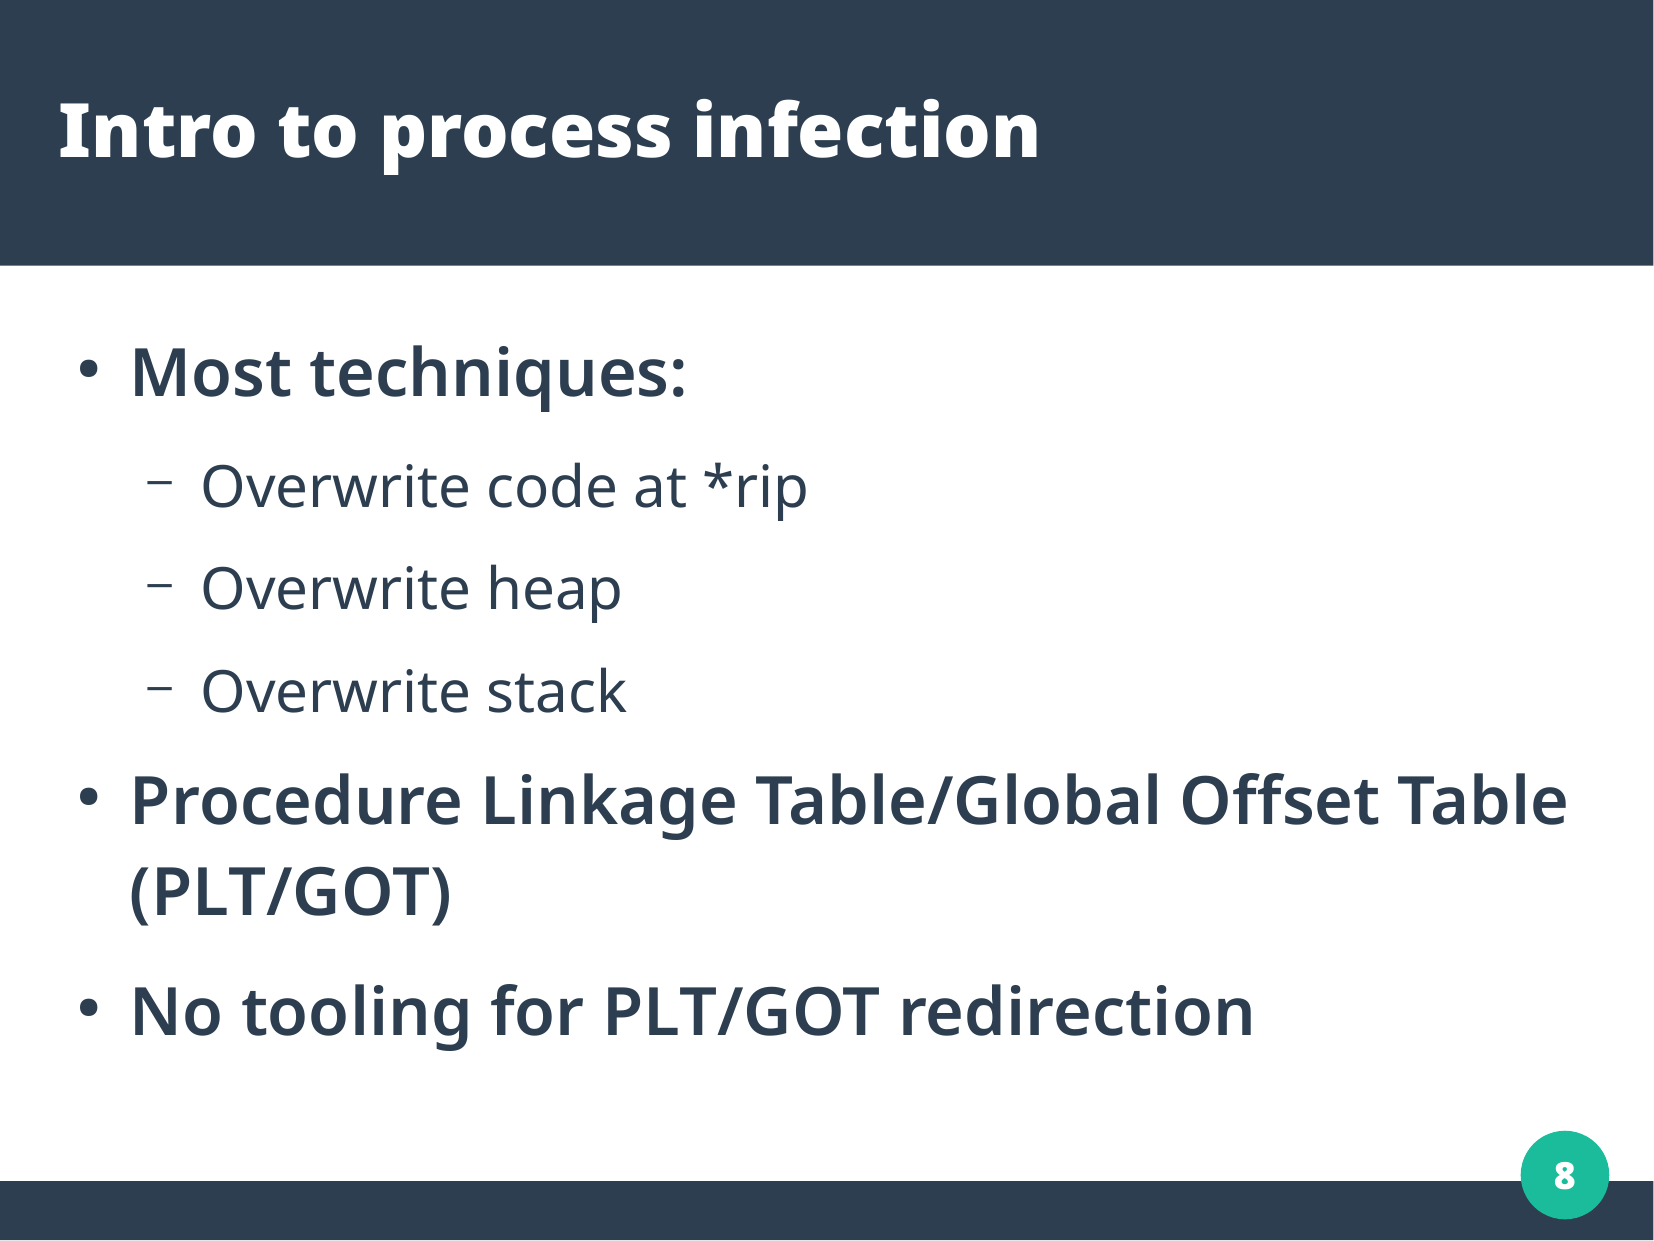

# Intro to process infection
Most techniques:
Overwrite code at *rip
Overwrite heap
Overwrite stack
Procedure Linkage Table/Global Offset Table (PLT/GOT)
No tooling for PLT/GOT redirection
8